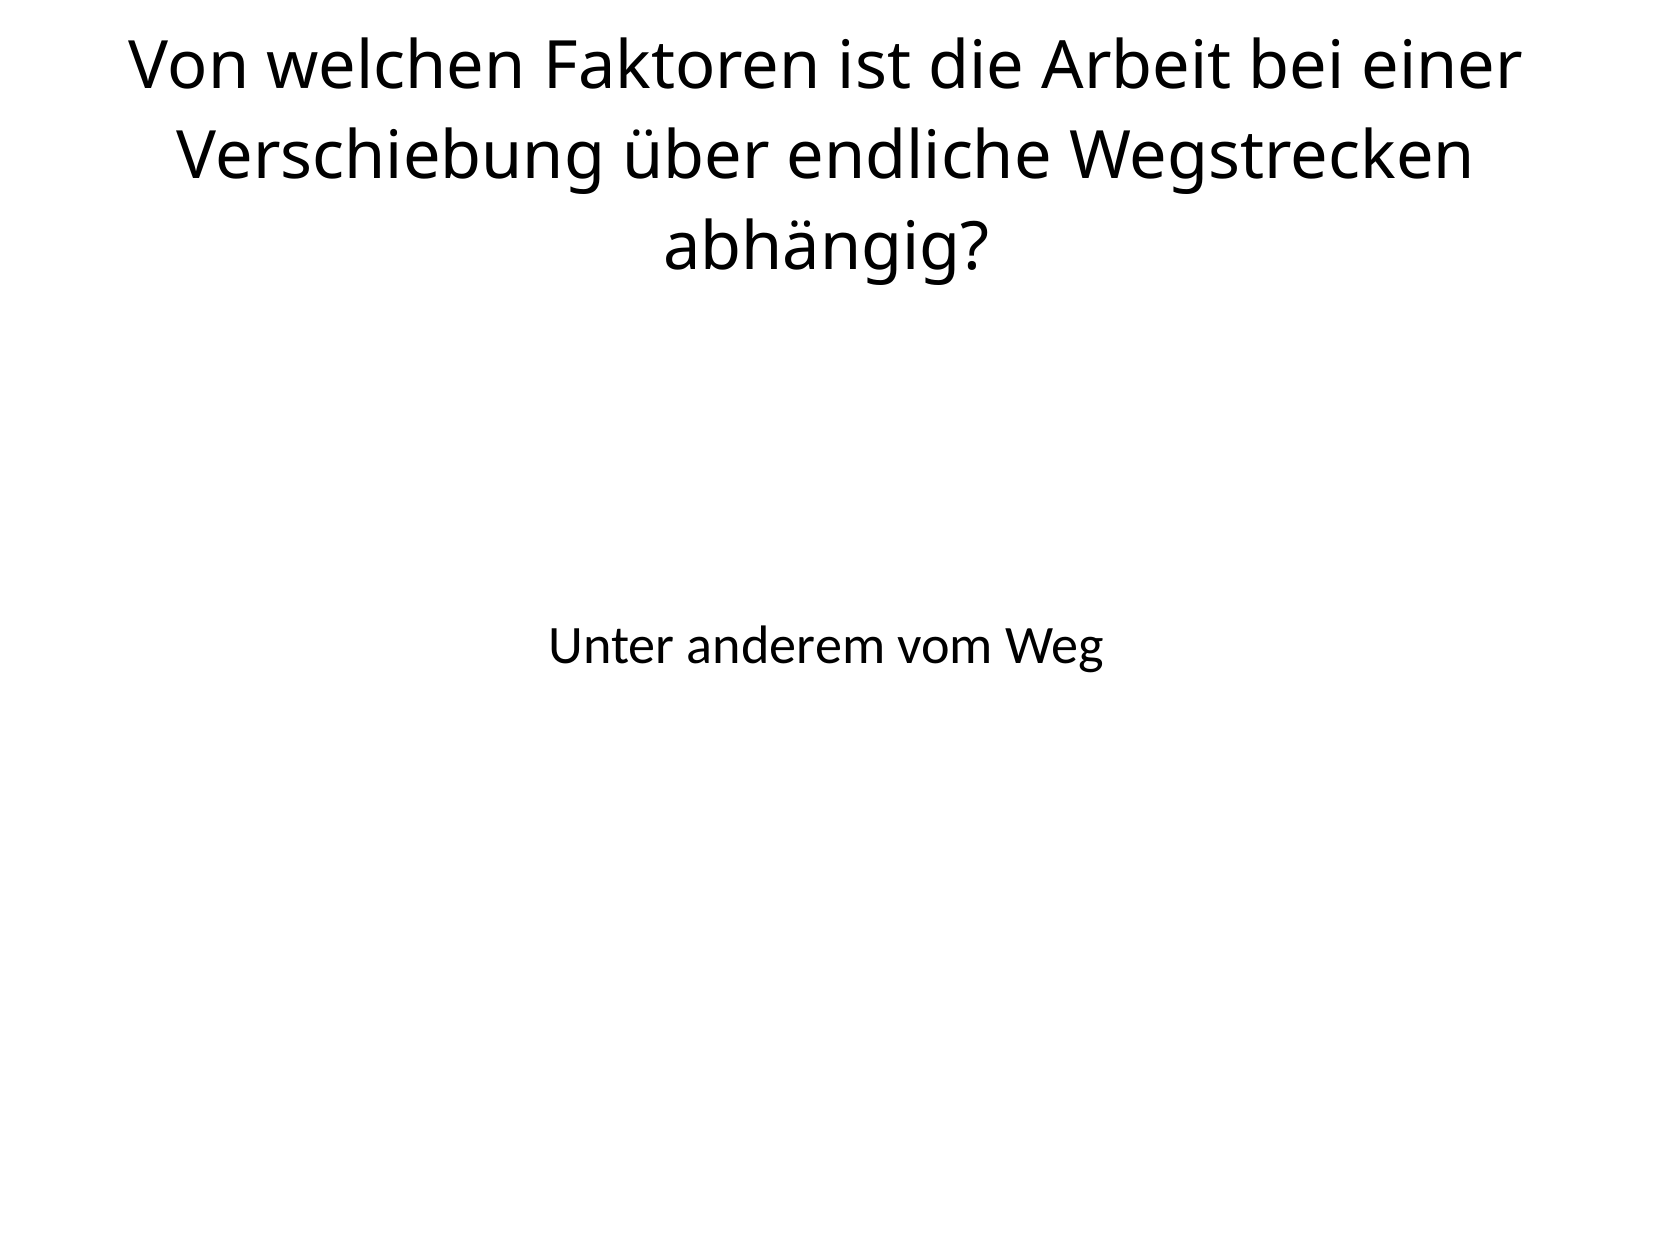

# Von welchen Faktoren ist die Arbeit bei einer Verschiebung über endliche Wegstrecken abhängig?
Unter anderem vom Weg